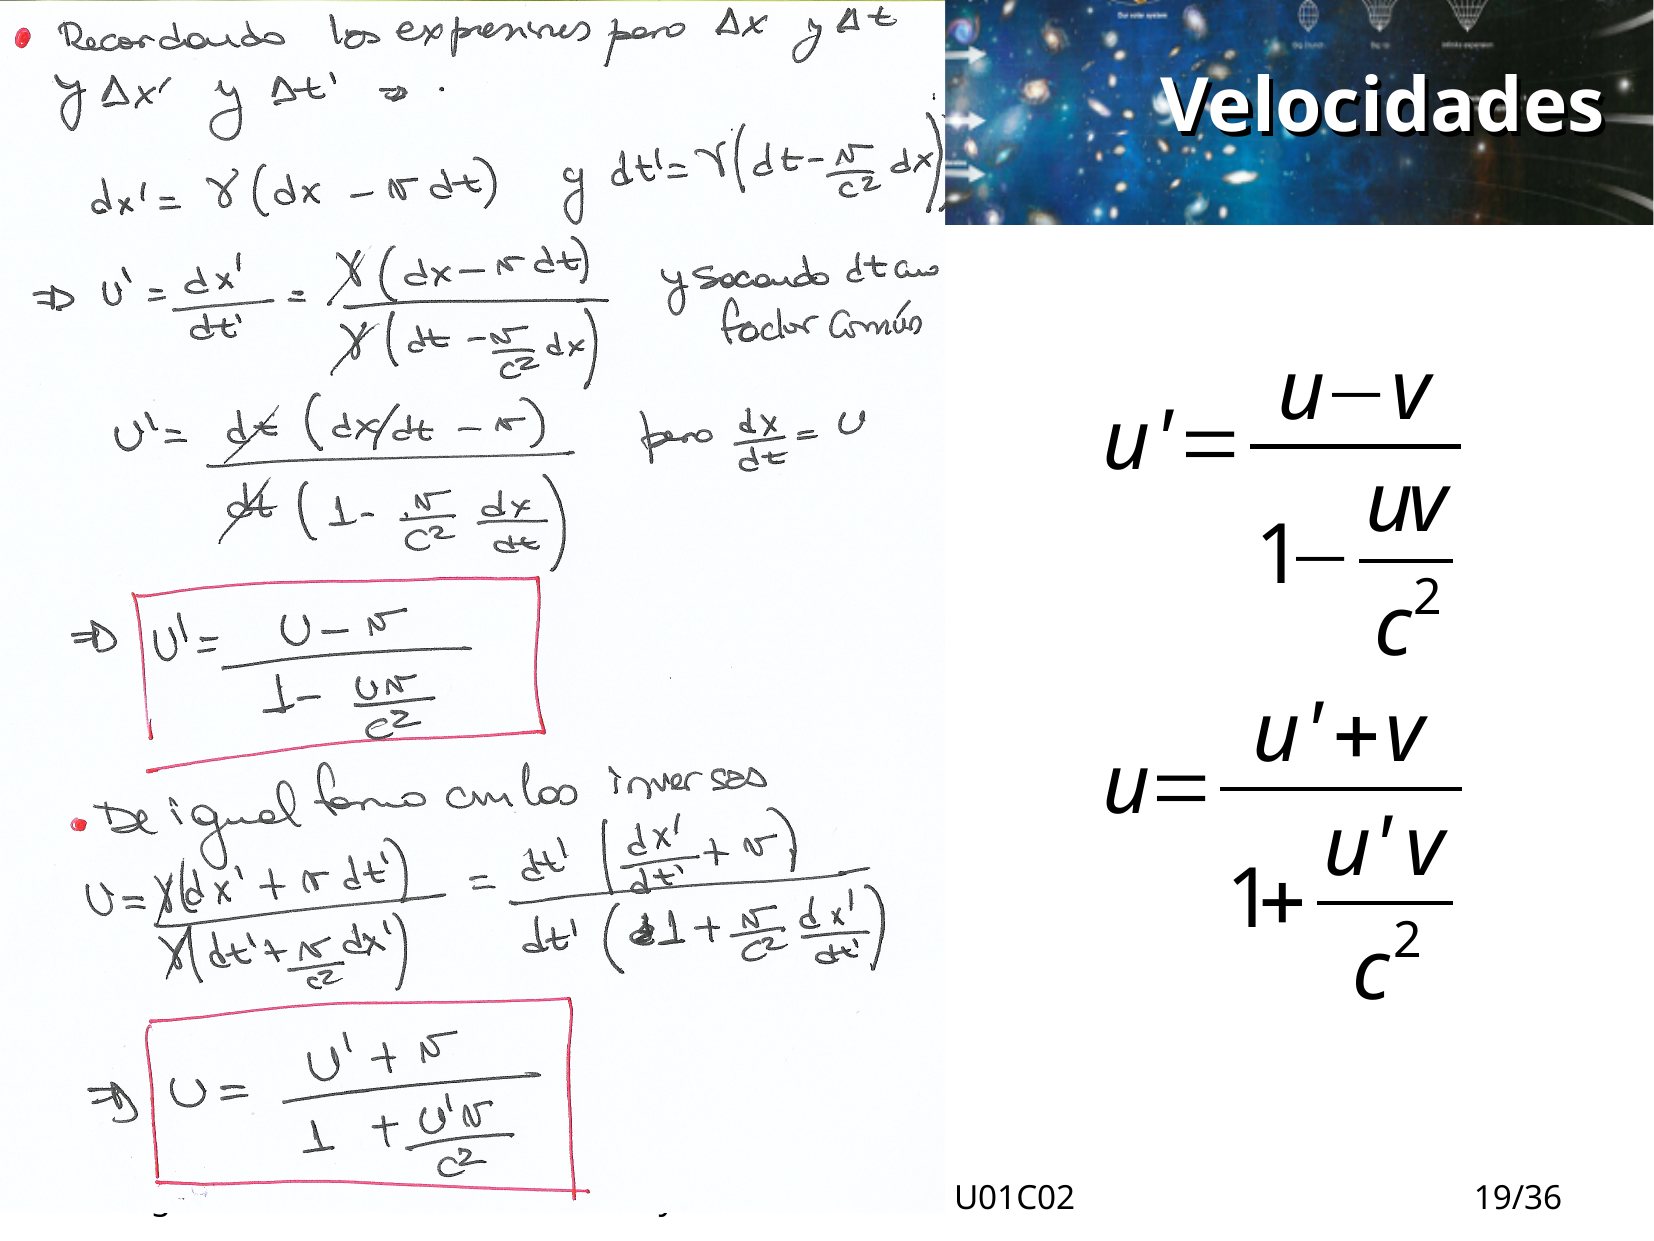

# Velocidades
14 Ago 2019
Asorey - IPAC 2019 - 02 - U01C02
19